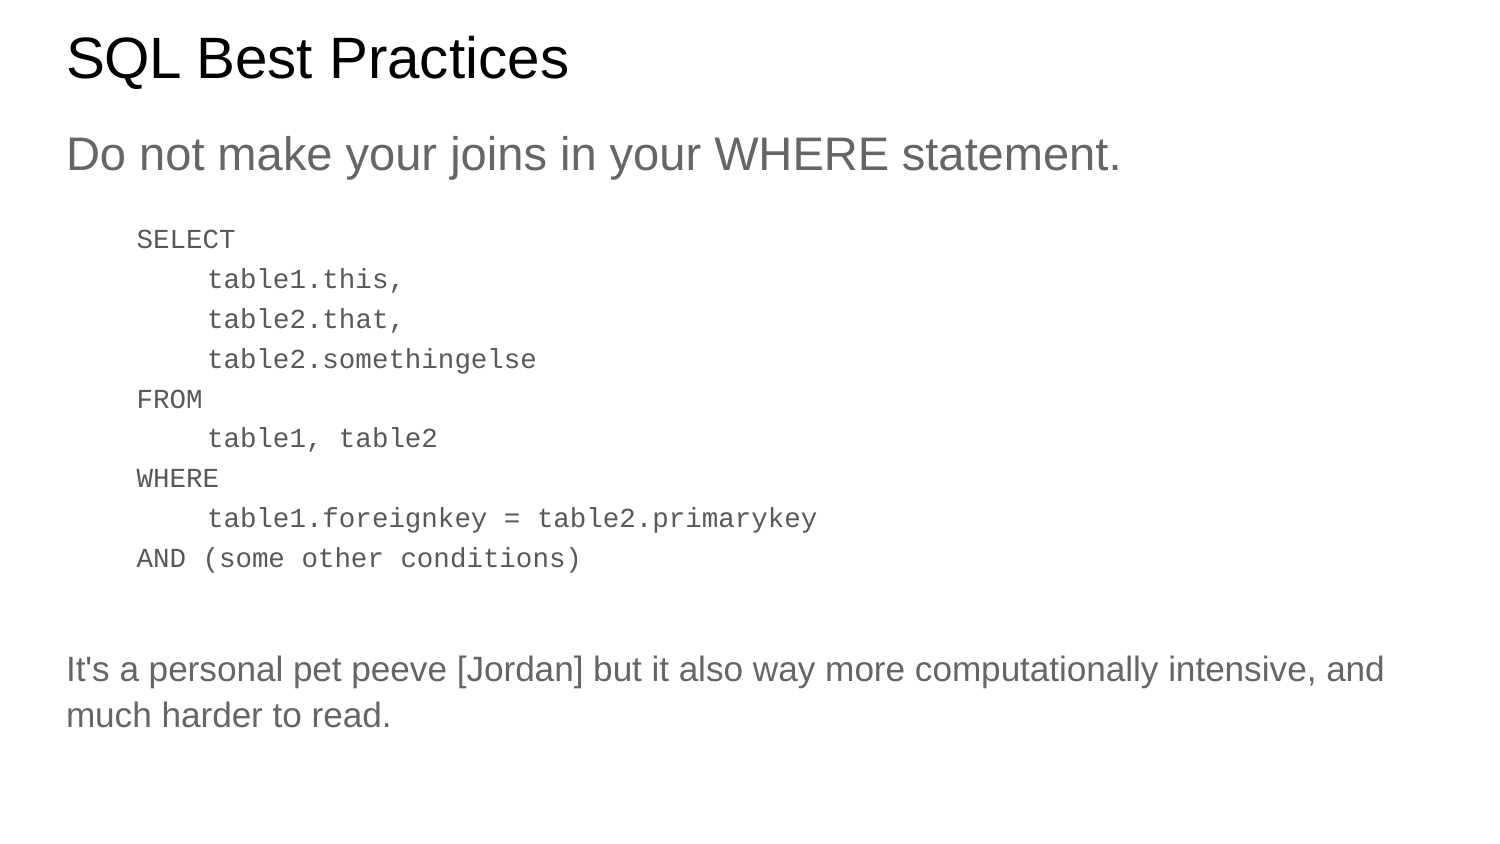

# SQL Best Practices
Do not make your joins in your WHERE statement.
SELECT
table1.this,
table2.that,
table2.somethingelse
FROM
table1, table2
WHERE
table1.foreignkey = table2.primarykey
AND (some other conditions)
It's a personal pet peeve [Jordan] but it also way more computationally intensive, and much harder to read.